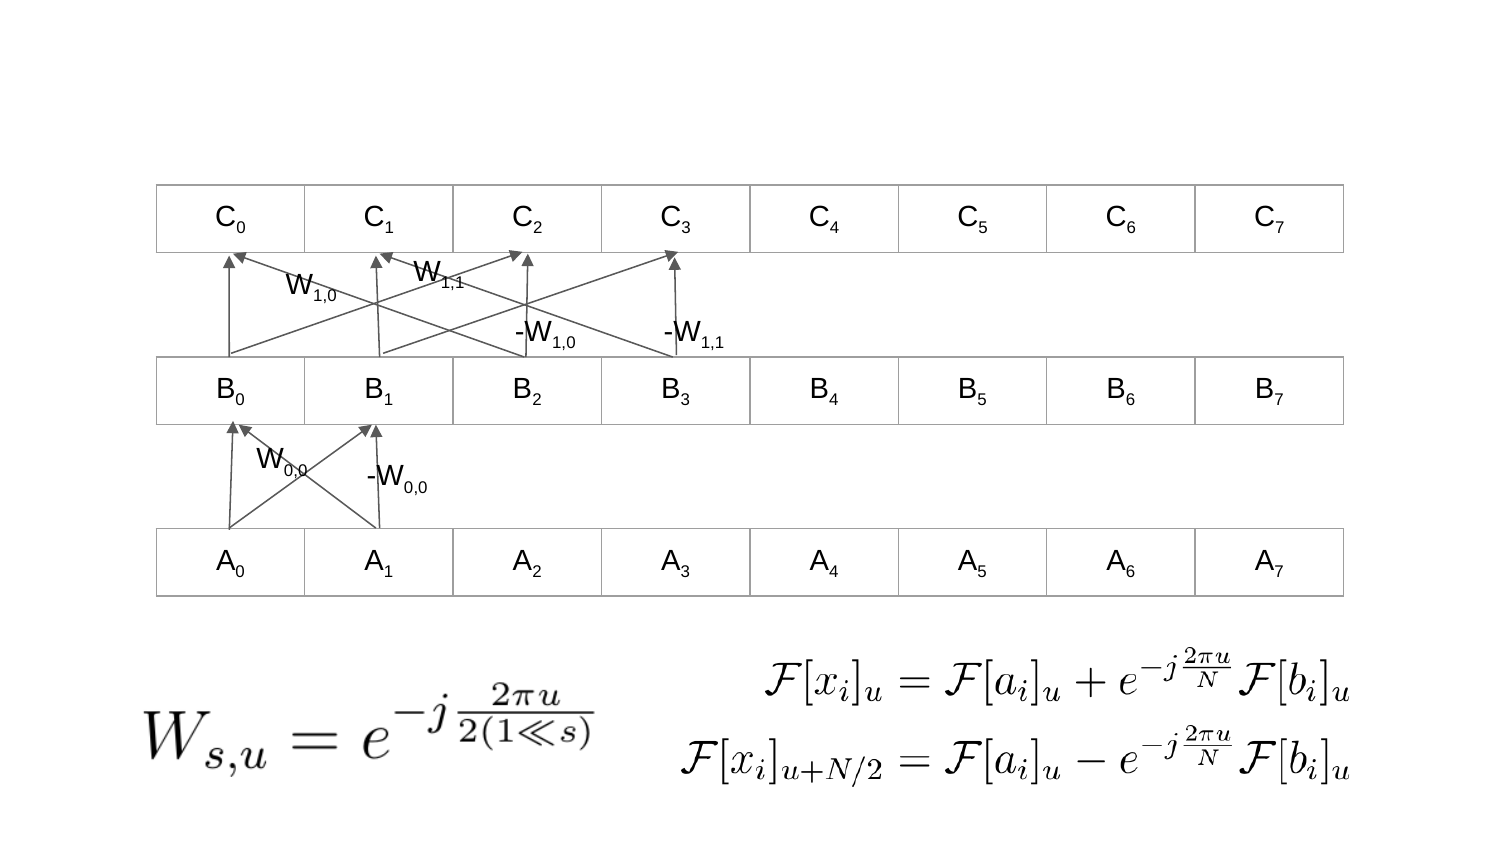

| C0 | C1 | C2 | C3 | C4 | C5 | C6 | C7 |
| --- | --- | --- | --- | --- | --- | --- | --- |
W1,1
W1,0
-W1,0
-W1,1
| B0 | B1 | B2 | B3 | B4 | B5 | B6 | B7 |
| --- | --- | --- | --- | --- | --- | --- | --- |
W0,0
-W0,0
| A0 | A1 | A2 | A3 | A4 | A5 | A6 | A7 |
| --- | --- | --- | --- | --- | --- | --- | --- |